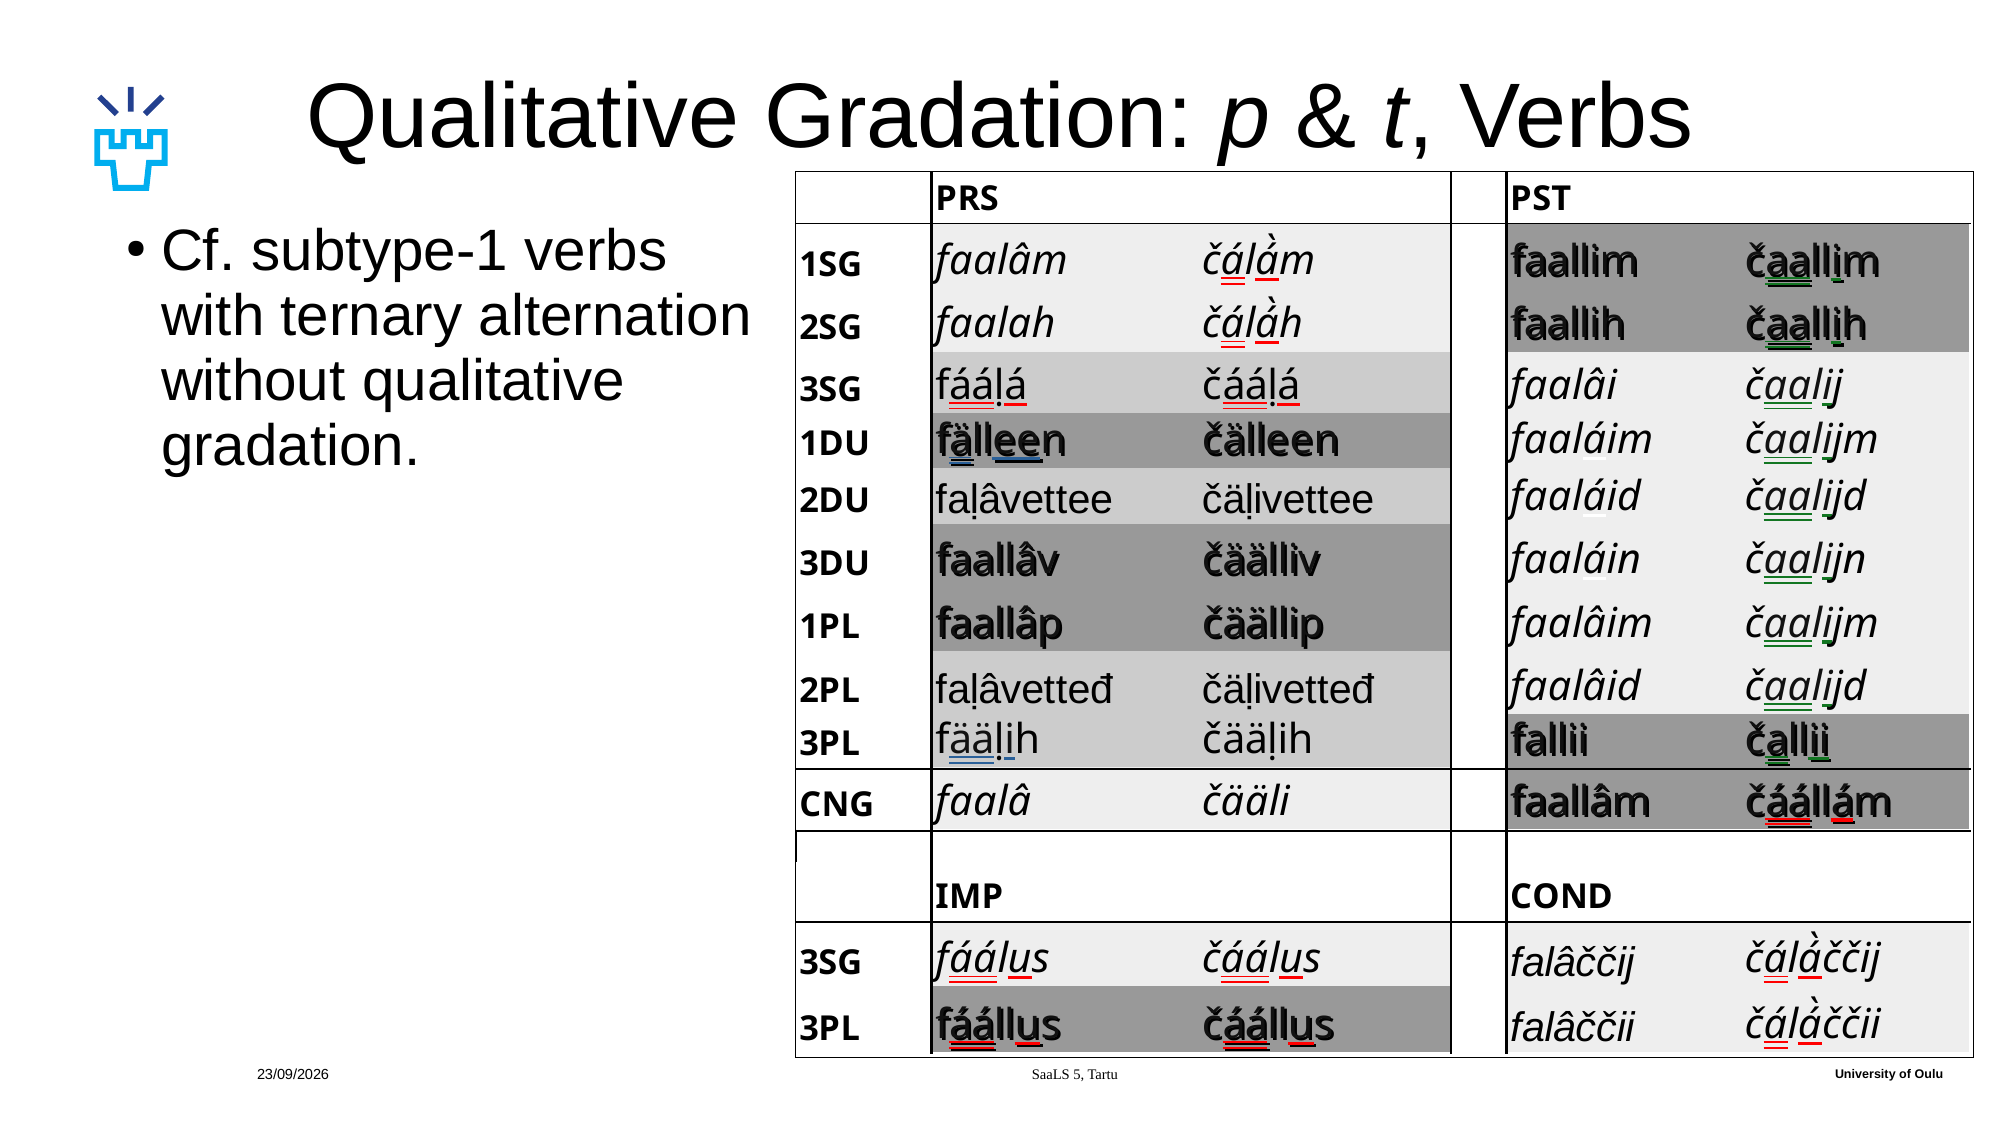

# Qualitative Gradation: p & t, Verbs
Cf. subtype-1 verbs with ternary alternation without qualitative gradation.
https://github.com/tkoukkar/anaraskiela/blob/master/Koukkari_Tuomas-CIFUXIII-oovdanpyehtim.pdf